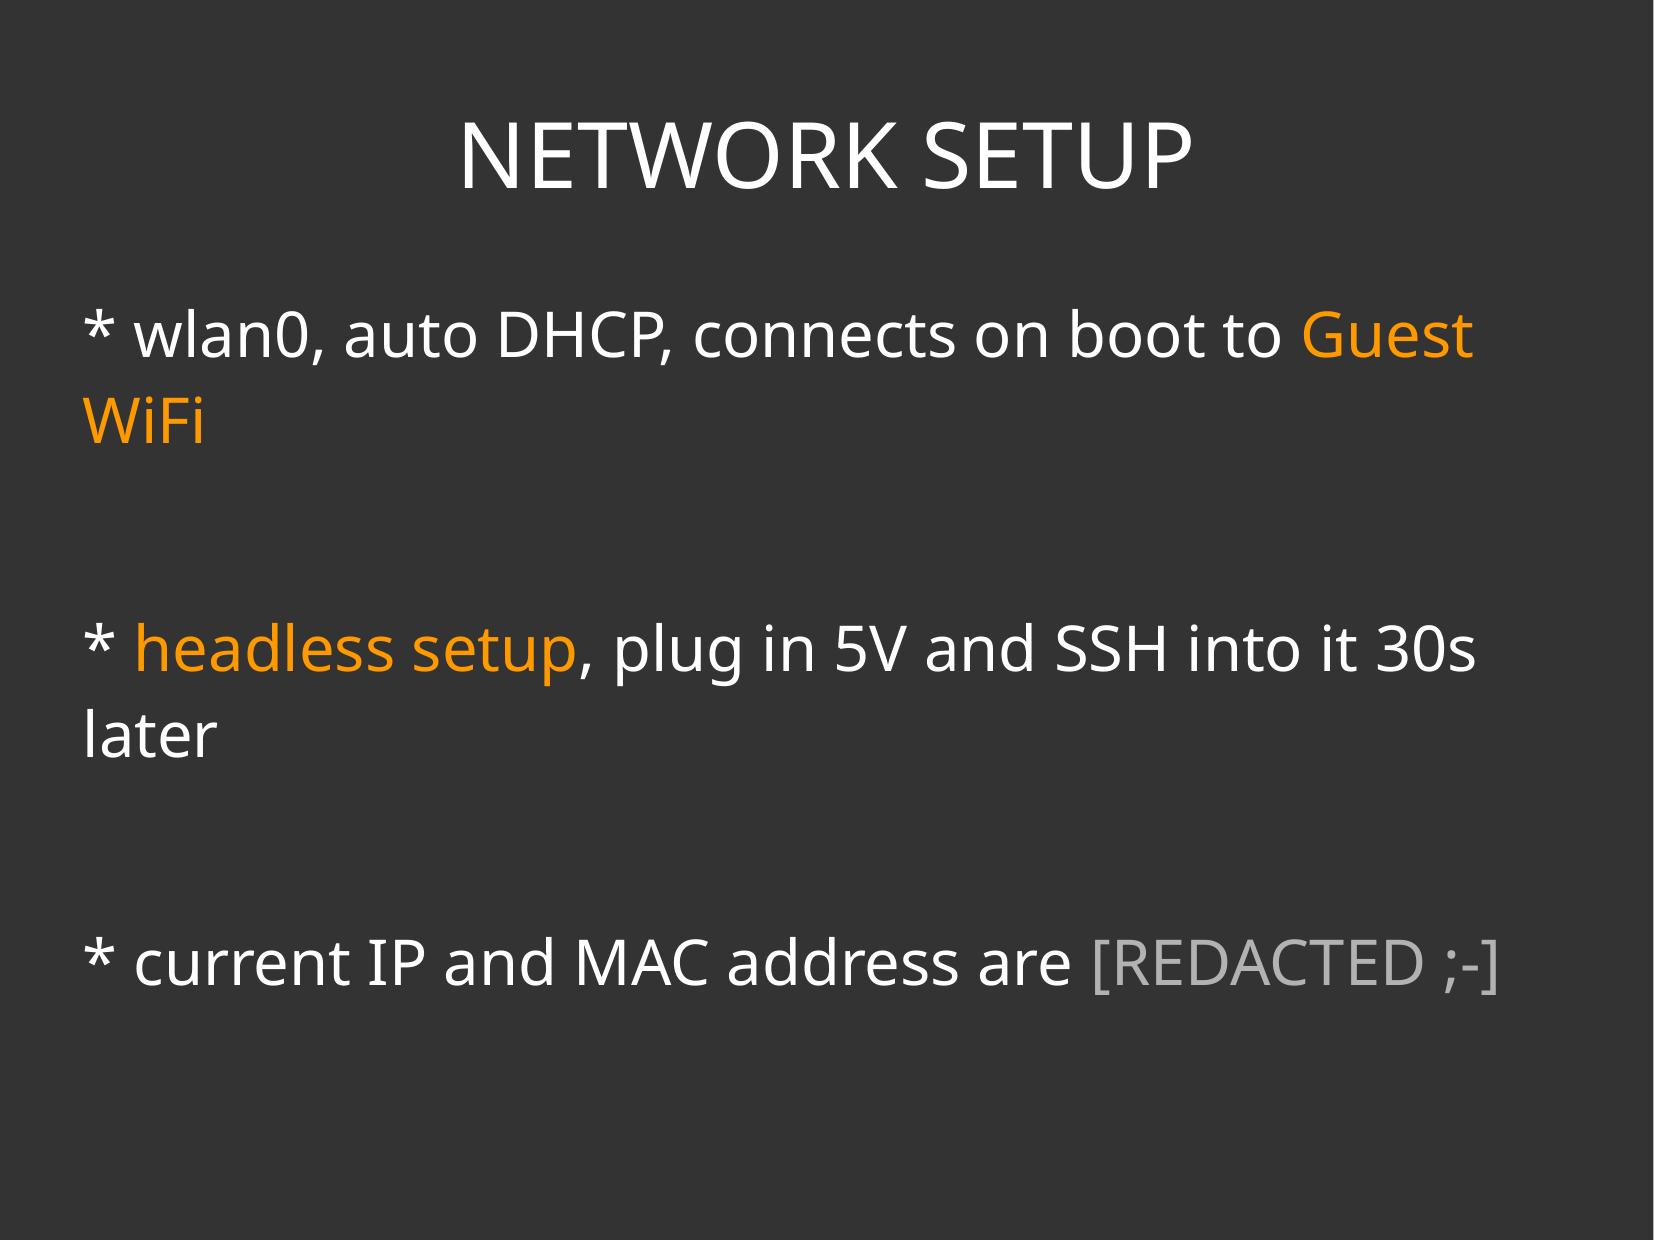

# NETWORK SETUP
* wlan0, auto DHCP, connects on boot to Guest WiFi
* headless setup, plug in 5V and SSH into it 30s later
* current IP and MAC address are [REDACTED ;-]